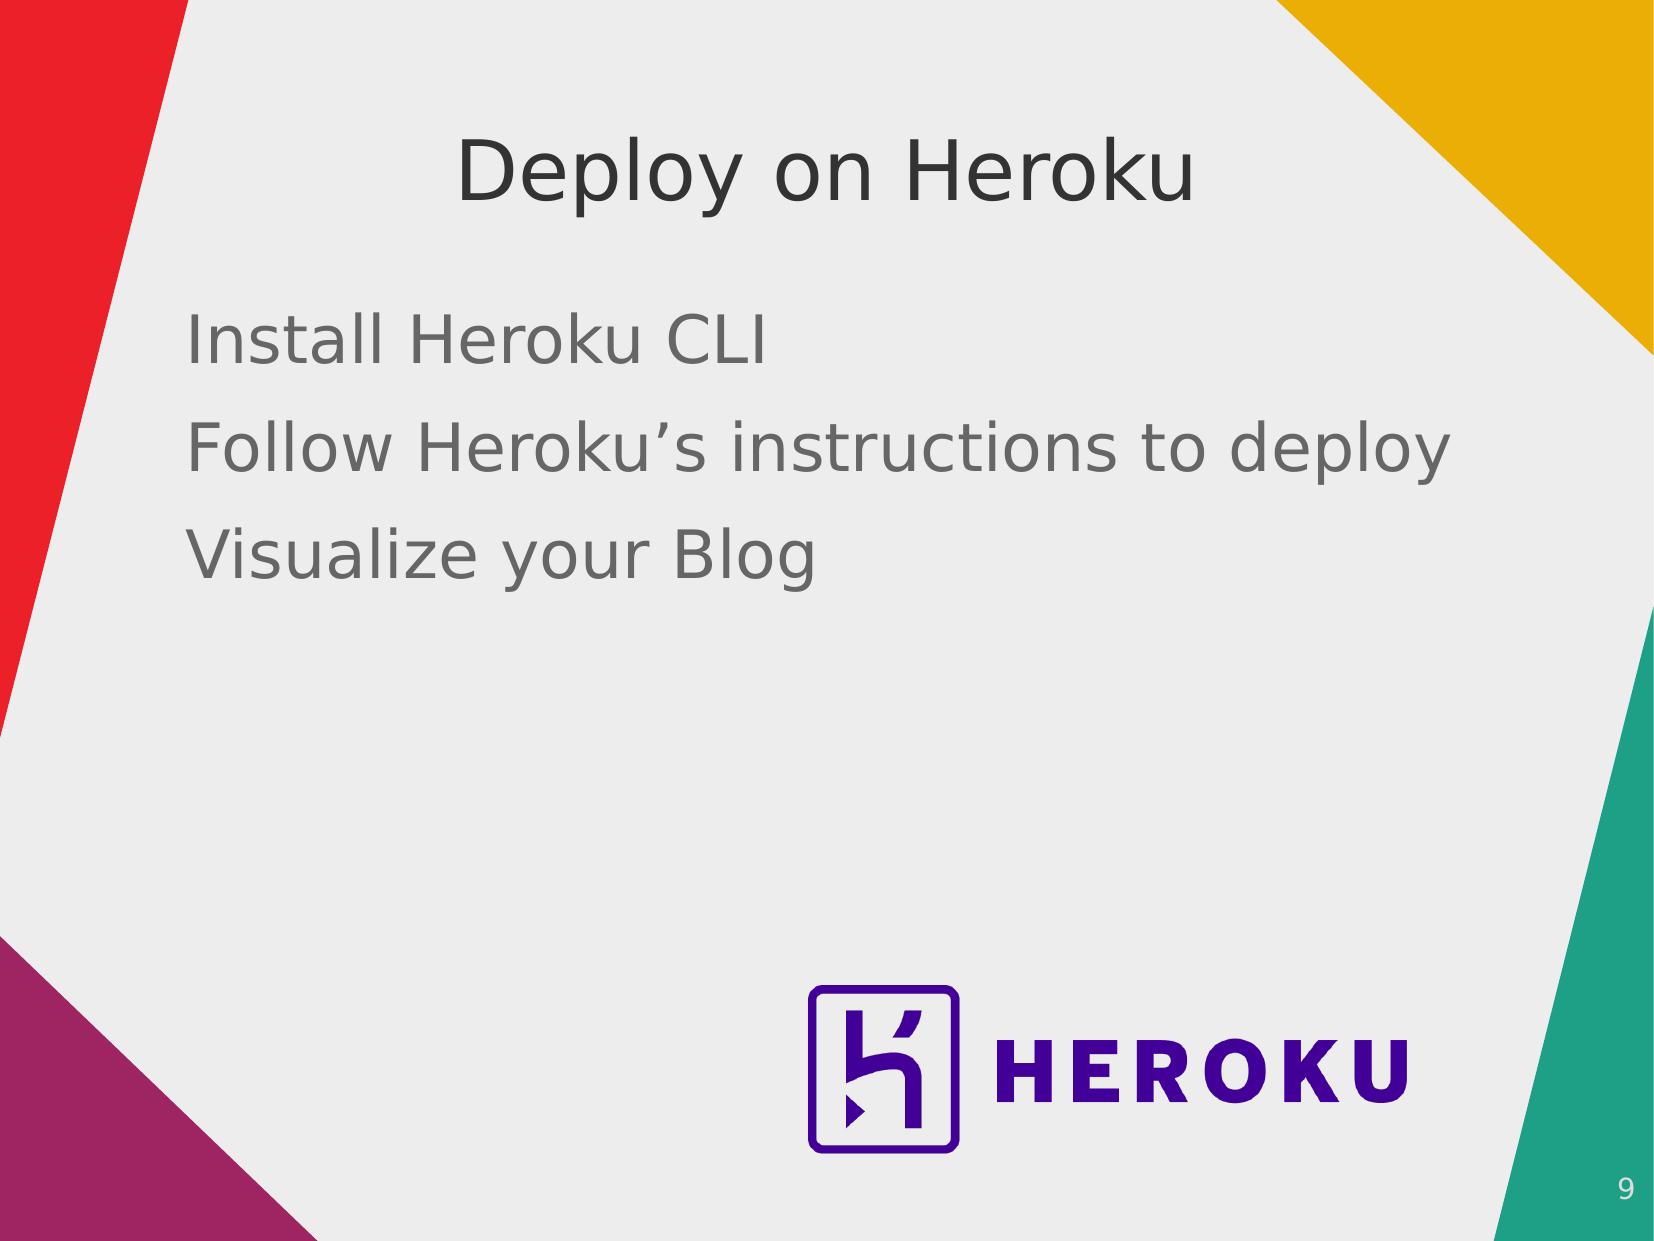

# Deploy on Heroku
Install Heroku CLI
Follow Heroku’s instructions to deploy
Visualize your Blog
9